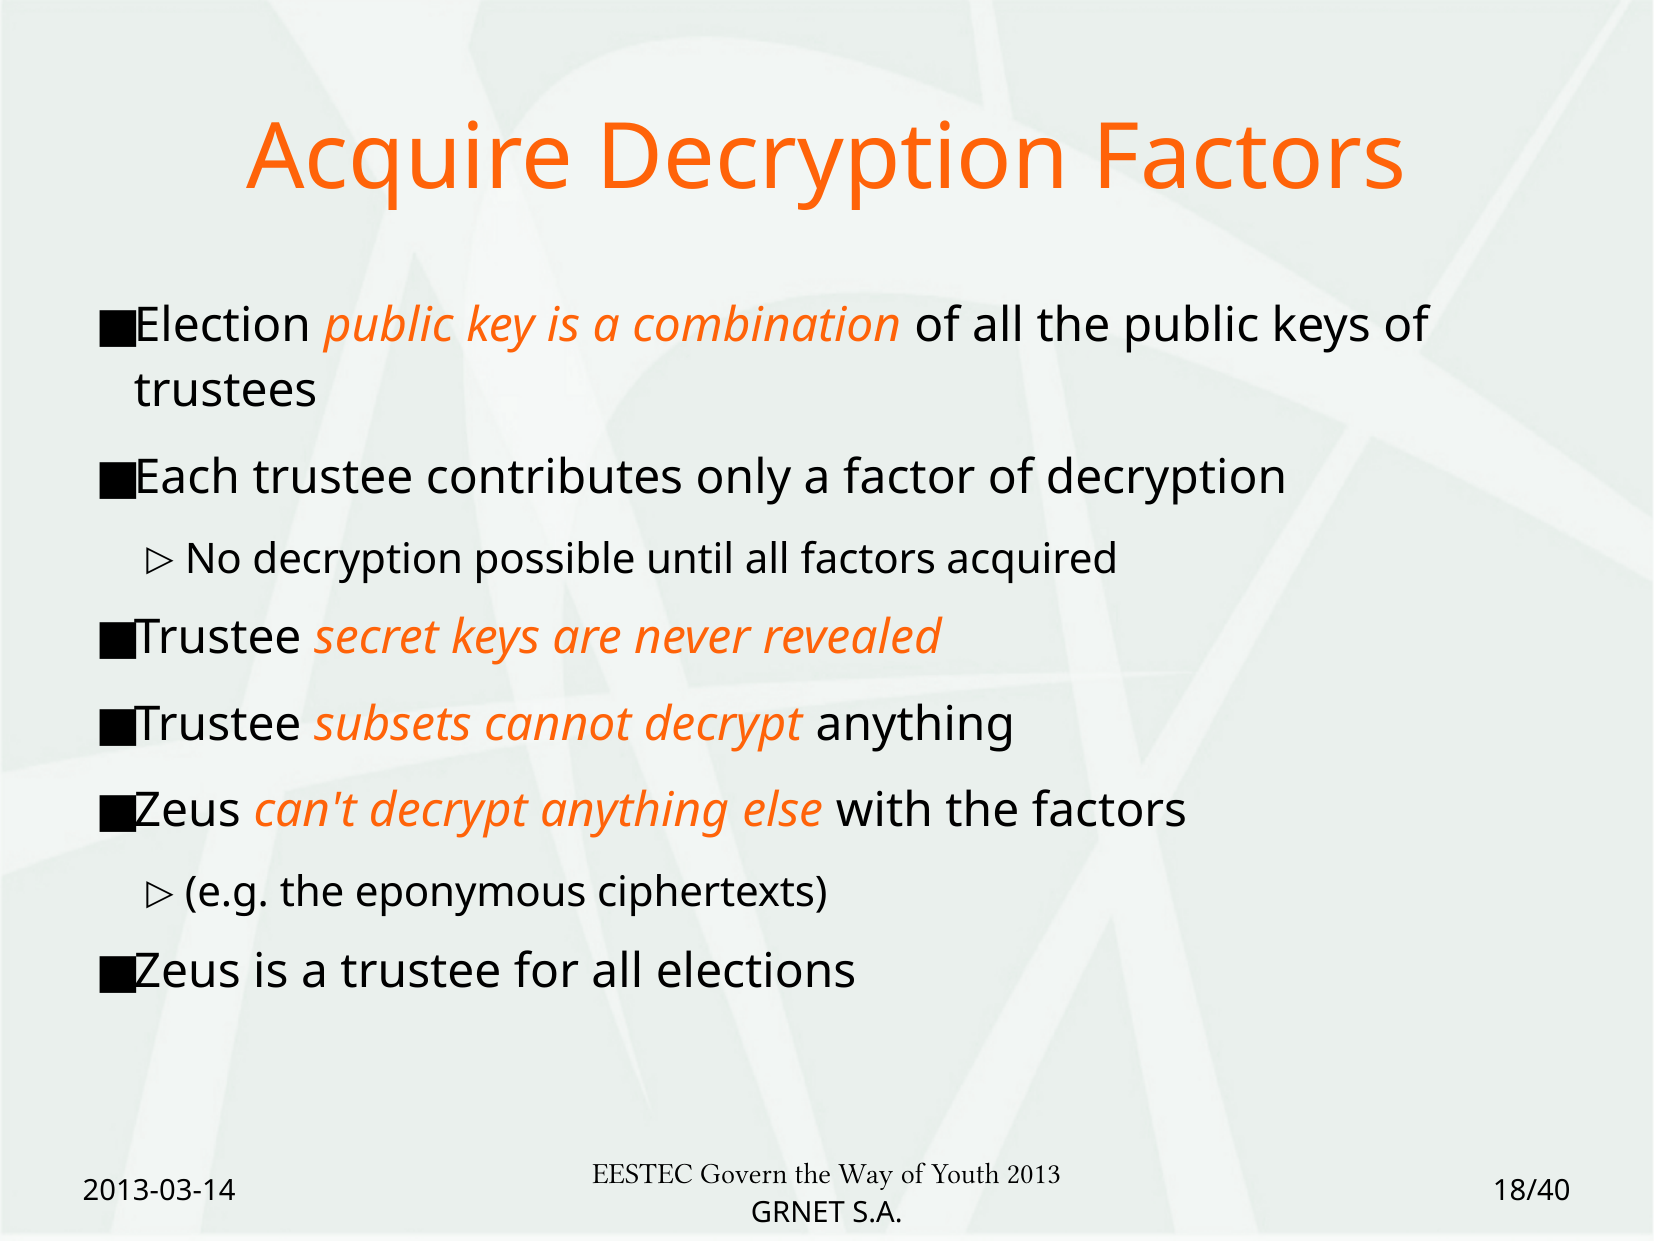

# Acquire Decryption Factors
Election public key is a combination of all the public keys of trustees
Each trustee contributes only a factor of decryption
No decryption possible until all factors acquired
Trustee secret keys are never revealed
Trustee subsets cannot decrypt anything
Zeus can't decrypt anything else with the factors
(e.g. the eponymous ciphertexts)
Zeus is a trustee for all elections
GRNET S.A.
2013-03-14
18